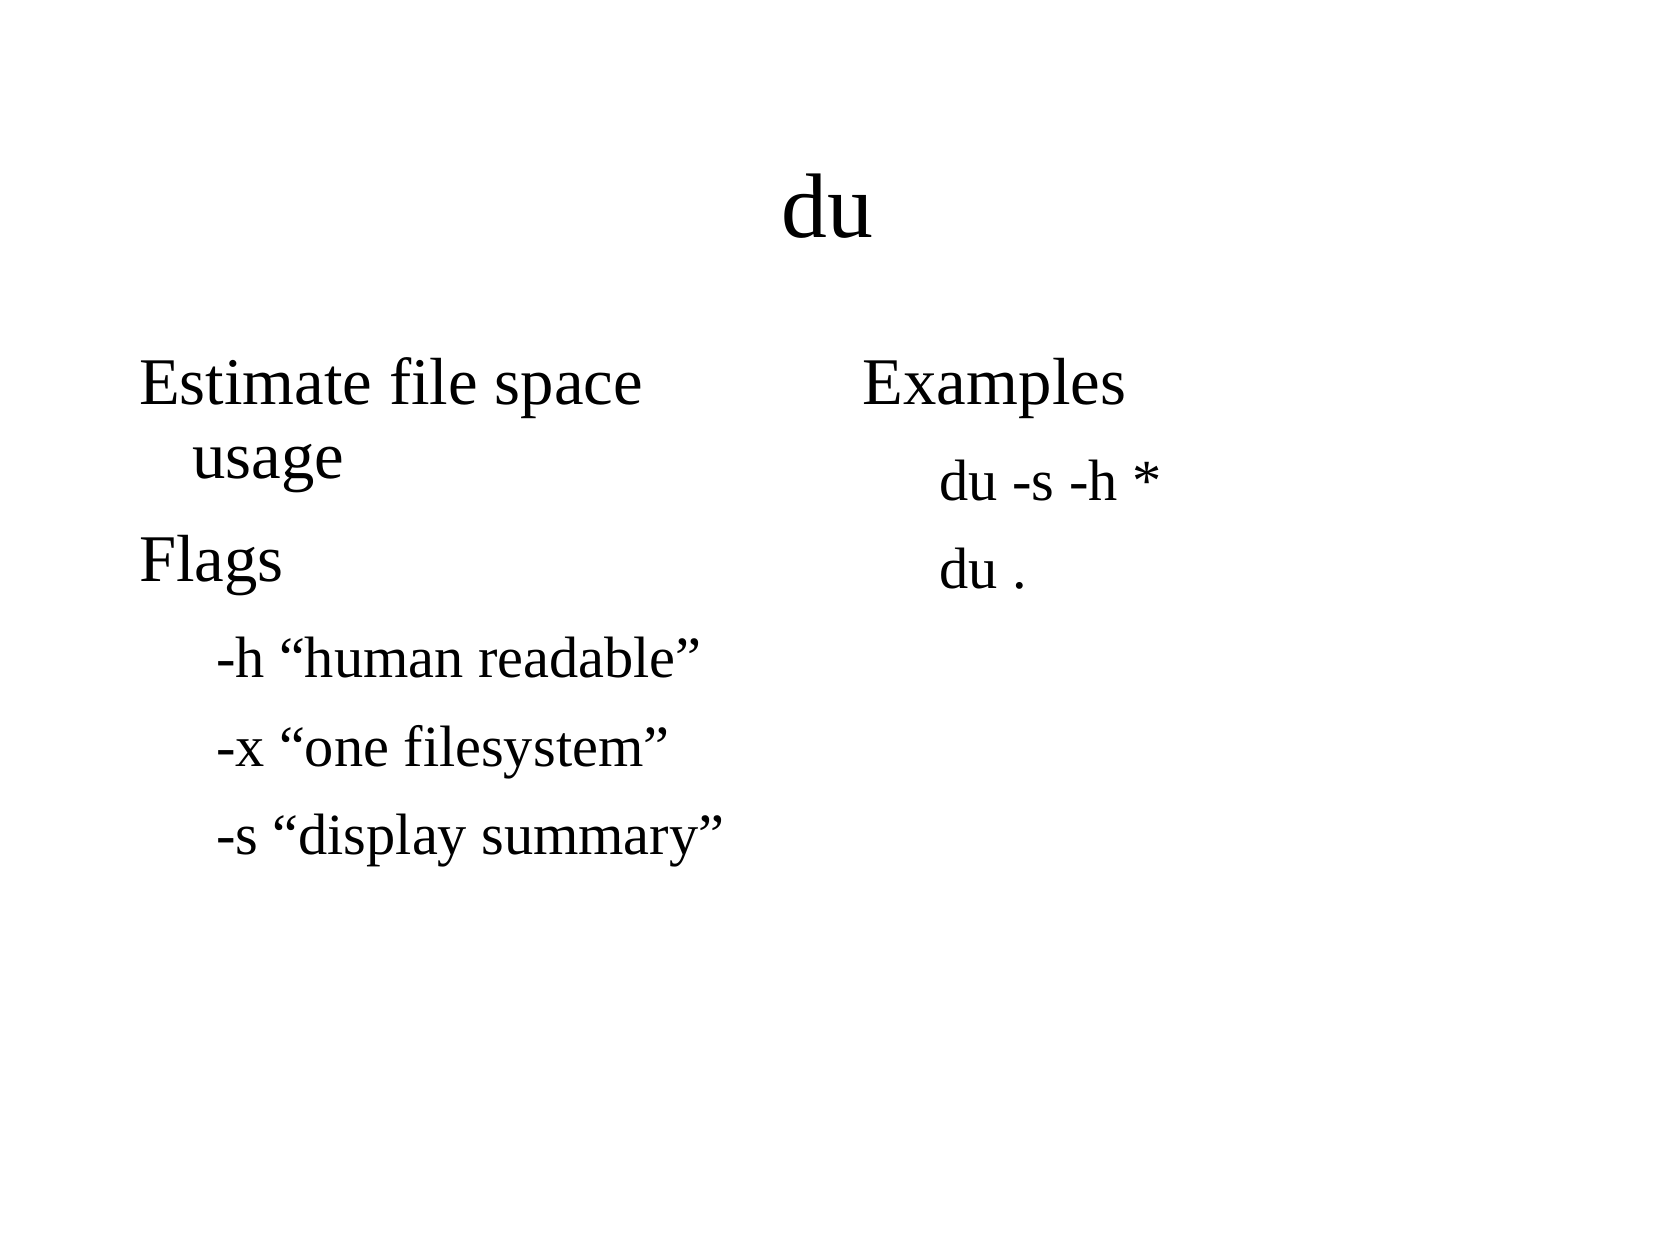

# du
Estimate file space usage
Flags
-h “human readable”
-x “one filesystem”
-s “display summary”
Examples
du -s -h *
du .